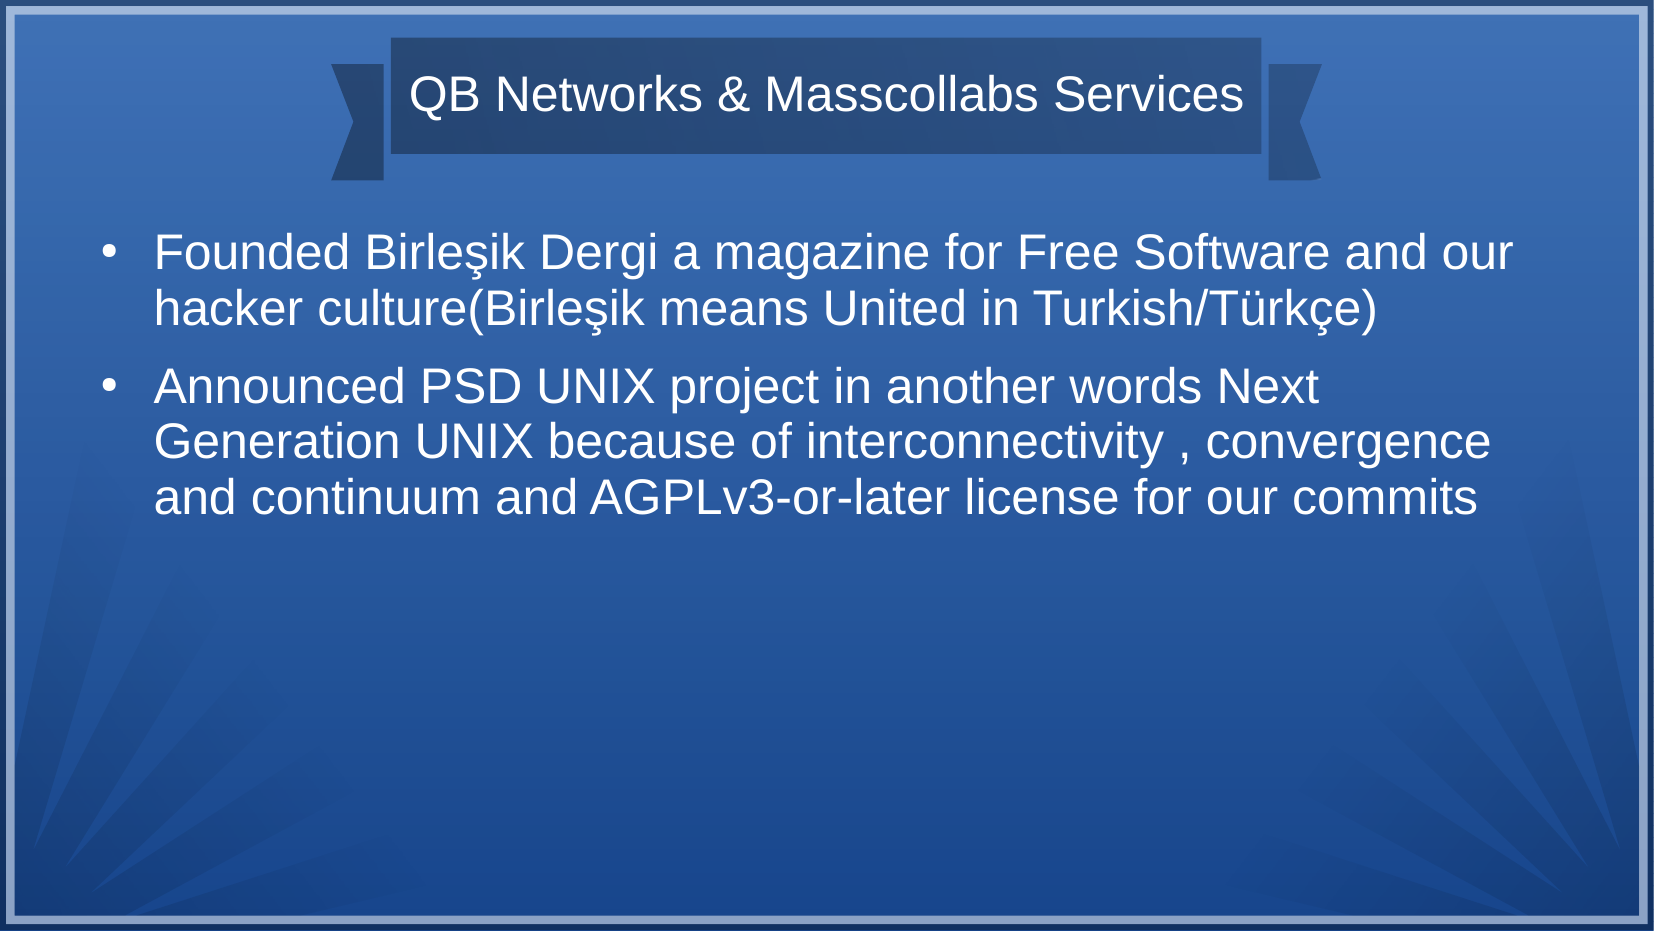

# QB Networks & Masscollabs Services
Founded Birleşik Dergi a magazine for Free Software and our hacker culture(Birleşik means United in Turkish/Türkçe)
Announced PSD UNIX project in another words Next Generation UNIX because of interconnectivity , convergence and continuum and AGPLv3-or-later license for our commits